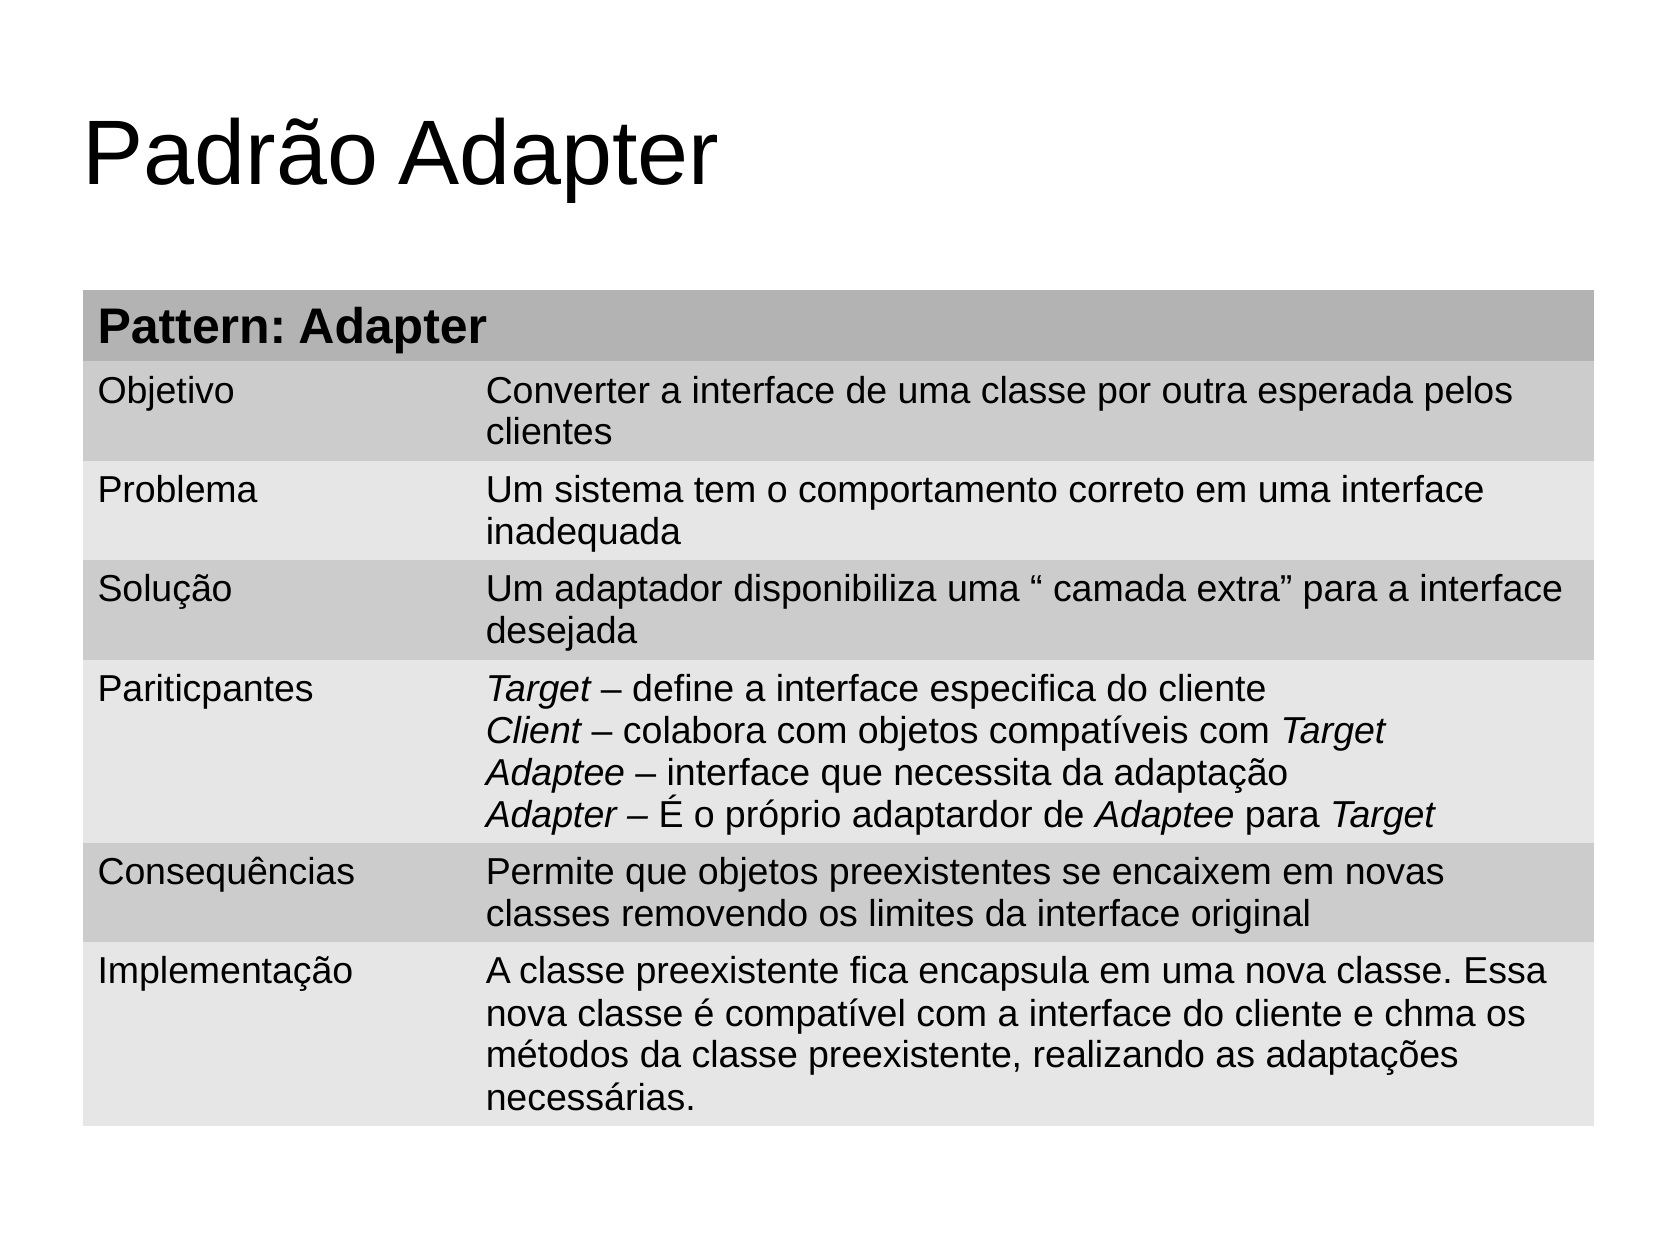

# Padrão Adapter
| Pattern: Adapter | |
| --- | --- |
| Objetivo | Converter a interface de uma classe por outra esperada pelos clientes |
| Problema | Um sistema tem o comportamento correto em uma interface inadequada |
| Solução | Um adaptador disponibiliza uma “ camada extra” para a interface desejada |
| Pariticpantes | Target – define a interface especifica do cliente Client – colabora com objetos compatíveis com Target Adaptee – interface que necessita da adaptação Adapter – É o próprio adaptardor de Adaptee para Target |
| Consequências | Permite que objetos preexistentes se encaixem em novas classes removendo os limites da interface original |
| Implementação | A classe preexistente fica encapsula em uma nova classe. Essa nova classe é compatível com a interface do cliente e chma os métodos da classe preexistente, realizando as adaptações necessárias. |